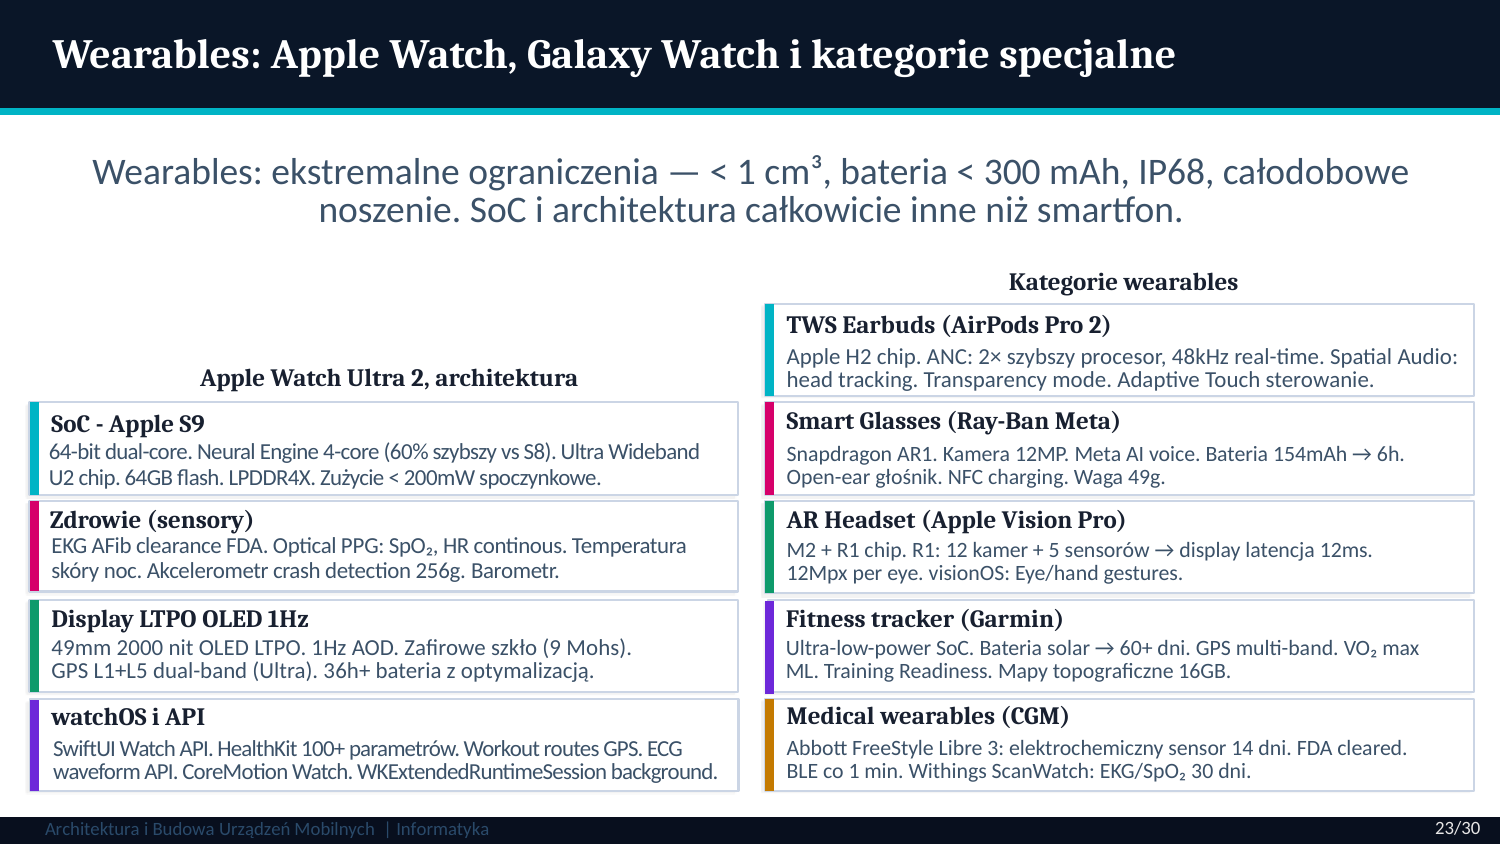

Wearables: Apple Watch, Galaxy Watch i kategorie specjalne
Wearables: ekstremalne ograniczenia — < 1 cm³, bateria < 300 mAh, IP68, całodobowe noszenie. SoC i architektura całkowicie inne niż smartfon.
Kategorie wearables
TWS Earbuds (AirPods Pro 2)
Apple H2 chip. ANC: 2× szybszy procesor, 48kHz real-time. Spatial Audio: head tracking. Transparency mode. Adaptive Touch sterowanie.
Apple Watch Ultra 2, architektura
SoC - Apple S9
64-bit dual-core. Neural Engine 4-core (60% szybszy vs S8). Ultra Wideband
U2 chip. 64GB flash. LPDDR4X. Zużycie < 200mW spoczynkowe.
Smart Glasses (Ray-Ban Meta)
Snapdragon AR1. Kamera 12MP. Meta AI voice. Bateria 154mAh → 6h. Open-ear głośnik. NFC charging. Waga 49g.
Zdrowie (sensory)
EKG AFib clearance FDA. Optical PPG: SpO₂, HR continous. Temperatura skóry noc. Akcelerometr crash detection 256g. Barometr.
AR Headset (Apple Vision Pro)
M2 + R1 chip. R1: 12 kamer + 5 sensorów → display latencja 12ms.
12Mpx per eye. visionOS: Eye/hand gestures.
Display LTPO OLED 1Hz
49mm 2000 nit OLED LTPO. 1Hz AOD. Zafirowe szkło (9 Mohs).
GPS L1+L5 dual-band (Ultra). 36h+ bateria z optymalizacją.
Fitness tracker (Garmin)
Ultra-low-power SoC. Bateria solar → 60+ dni. GPS multi-band. VO₂ max ML. Training Readiness. Mapy topograficzne 16GB.
Medical wearables (CGM)
Abbott FreeStyle Libre 3: elektrochemiczny sensor 14 dni. FDA cleared.
BLE co 1 min. Withings ScanWatch: EKG/SpO₂ 30 dni.
watchOS i API
SwiftUI Watch API. HealthKit 100+ parametrów. Workout routes GPS. ECG waveform API. CoreMotion Watch. WKExtendedRuntimeSession background.
Architektura i Budowa Urządzeń Mobilnych | Informatyka